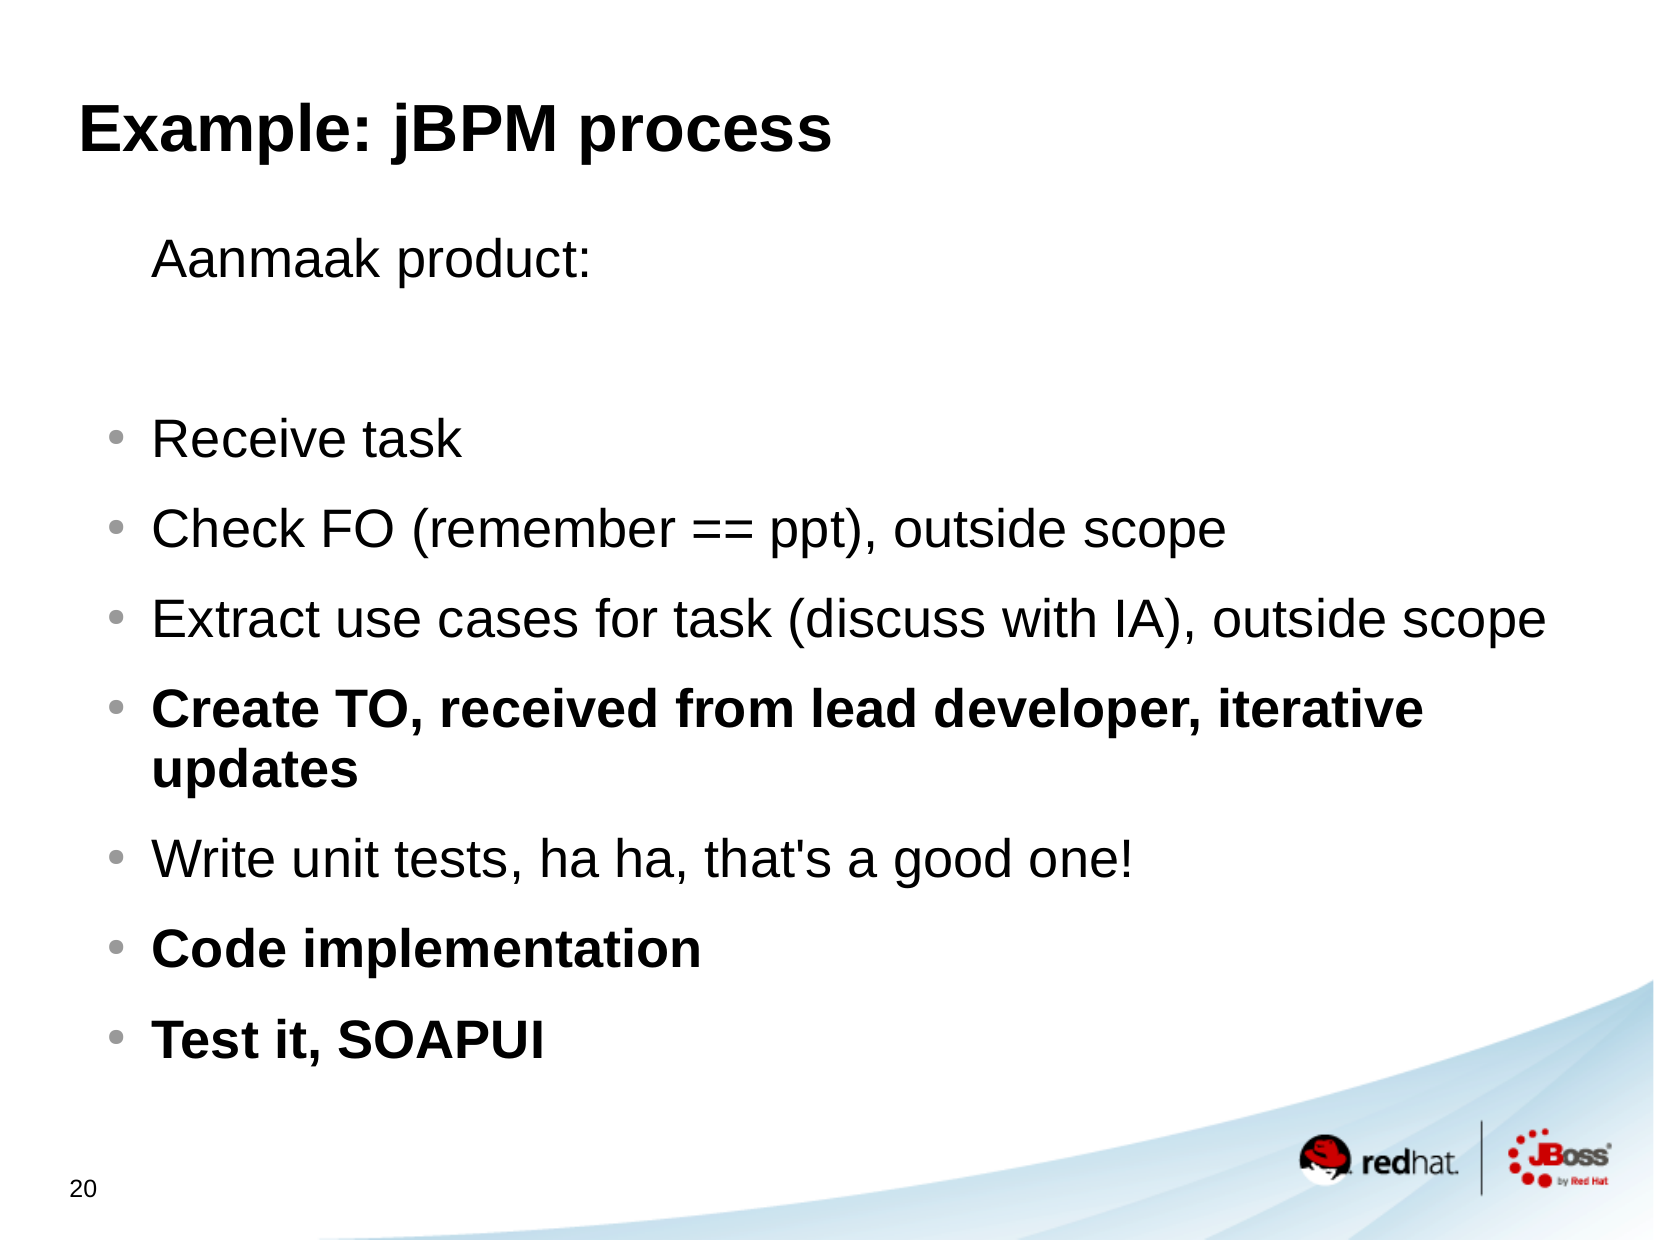

# Example: jBPM process
Aanmaak product:
Receive task
Check FO (remember == ppt), outside scope
Extract use cases for task (discuss with IA), outside scope
Create TO, received from lead developer, iterative updates
Write unit tests, ha ha, that's a good one!
Code implementation
Test it, SOAPUI